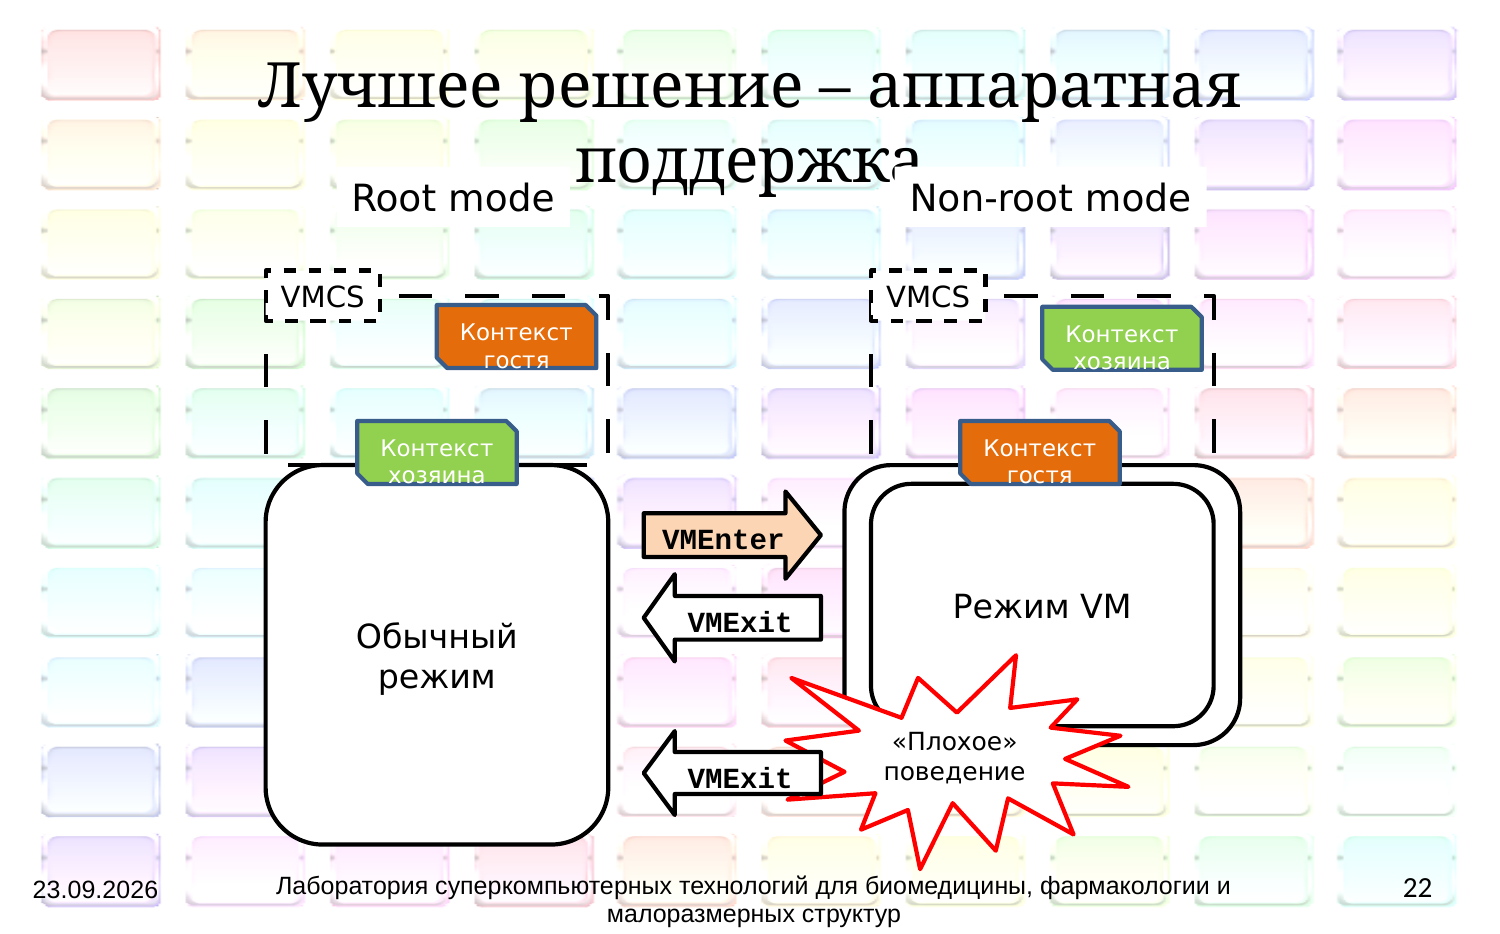

# Лучшее решение – аппаратная поддержка
Root mode
Non-root mode
VMCS
VMCS
Контекст гостя
Контекст хозяина
Контекст хозяина
Контекст гостя
Обычный режим
Режим VM
VMEnter
VMExit
«Плохое» поведение
VMExit
Лаборатория суперкомпьютерных технологий для биомедицины, фармакологии и малоразмерных структур